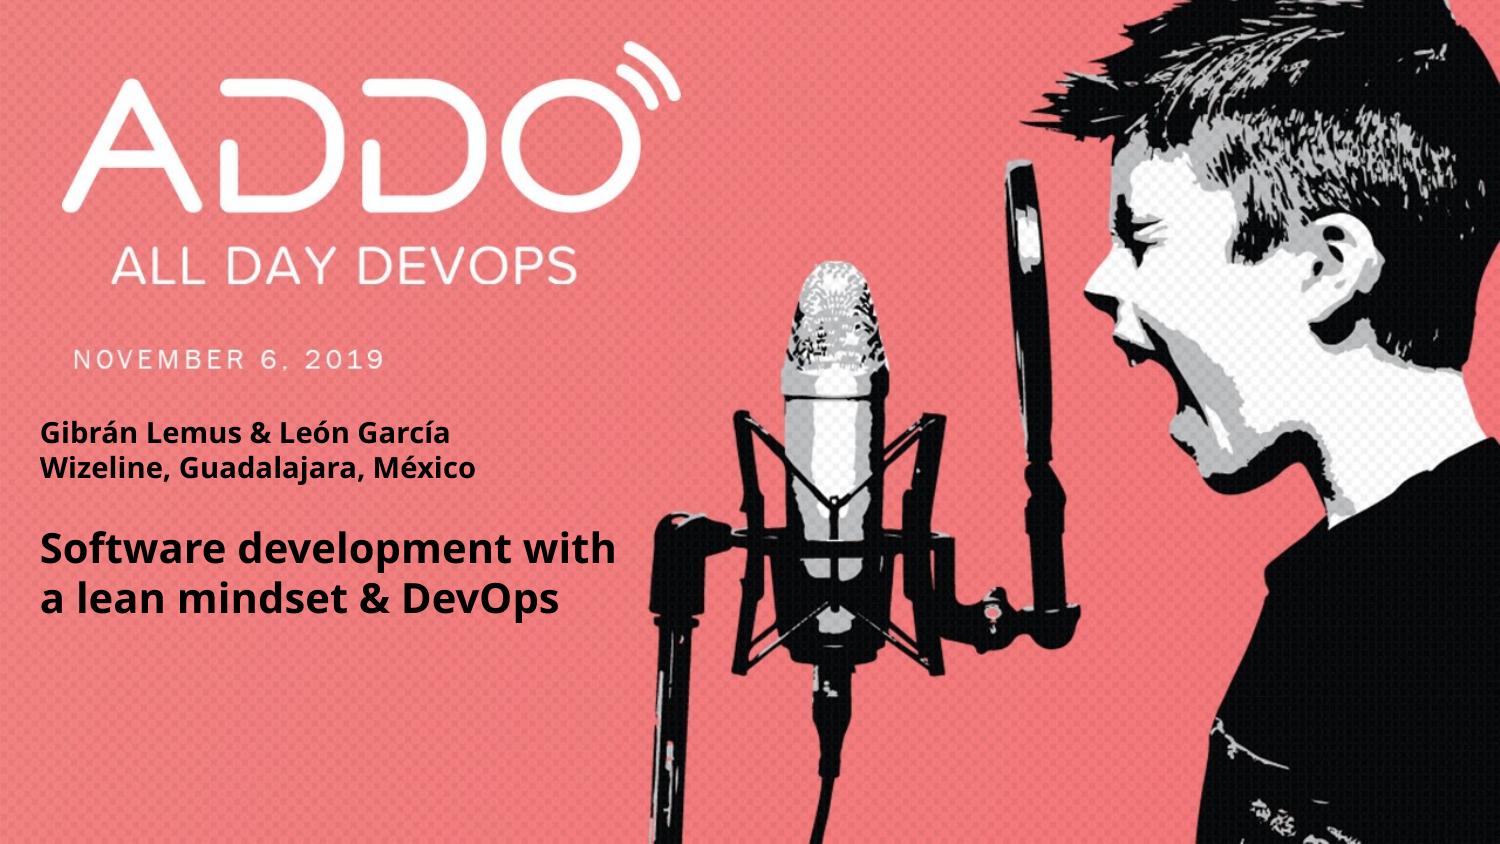

Gibrán Lemus & León García
Wizeline, Guadalajara, México
Software development with a lean mindset & DevOps